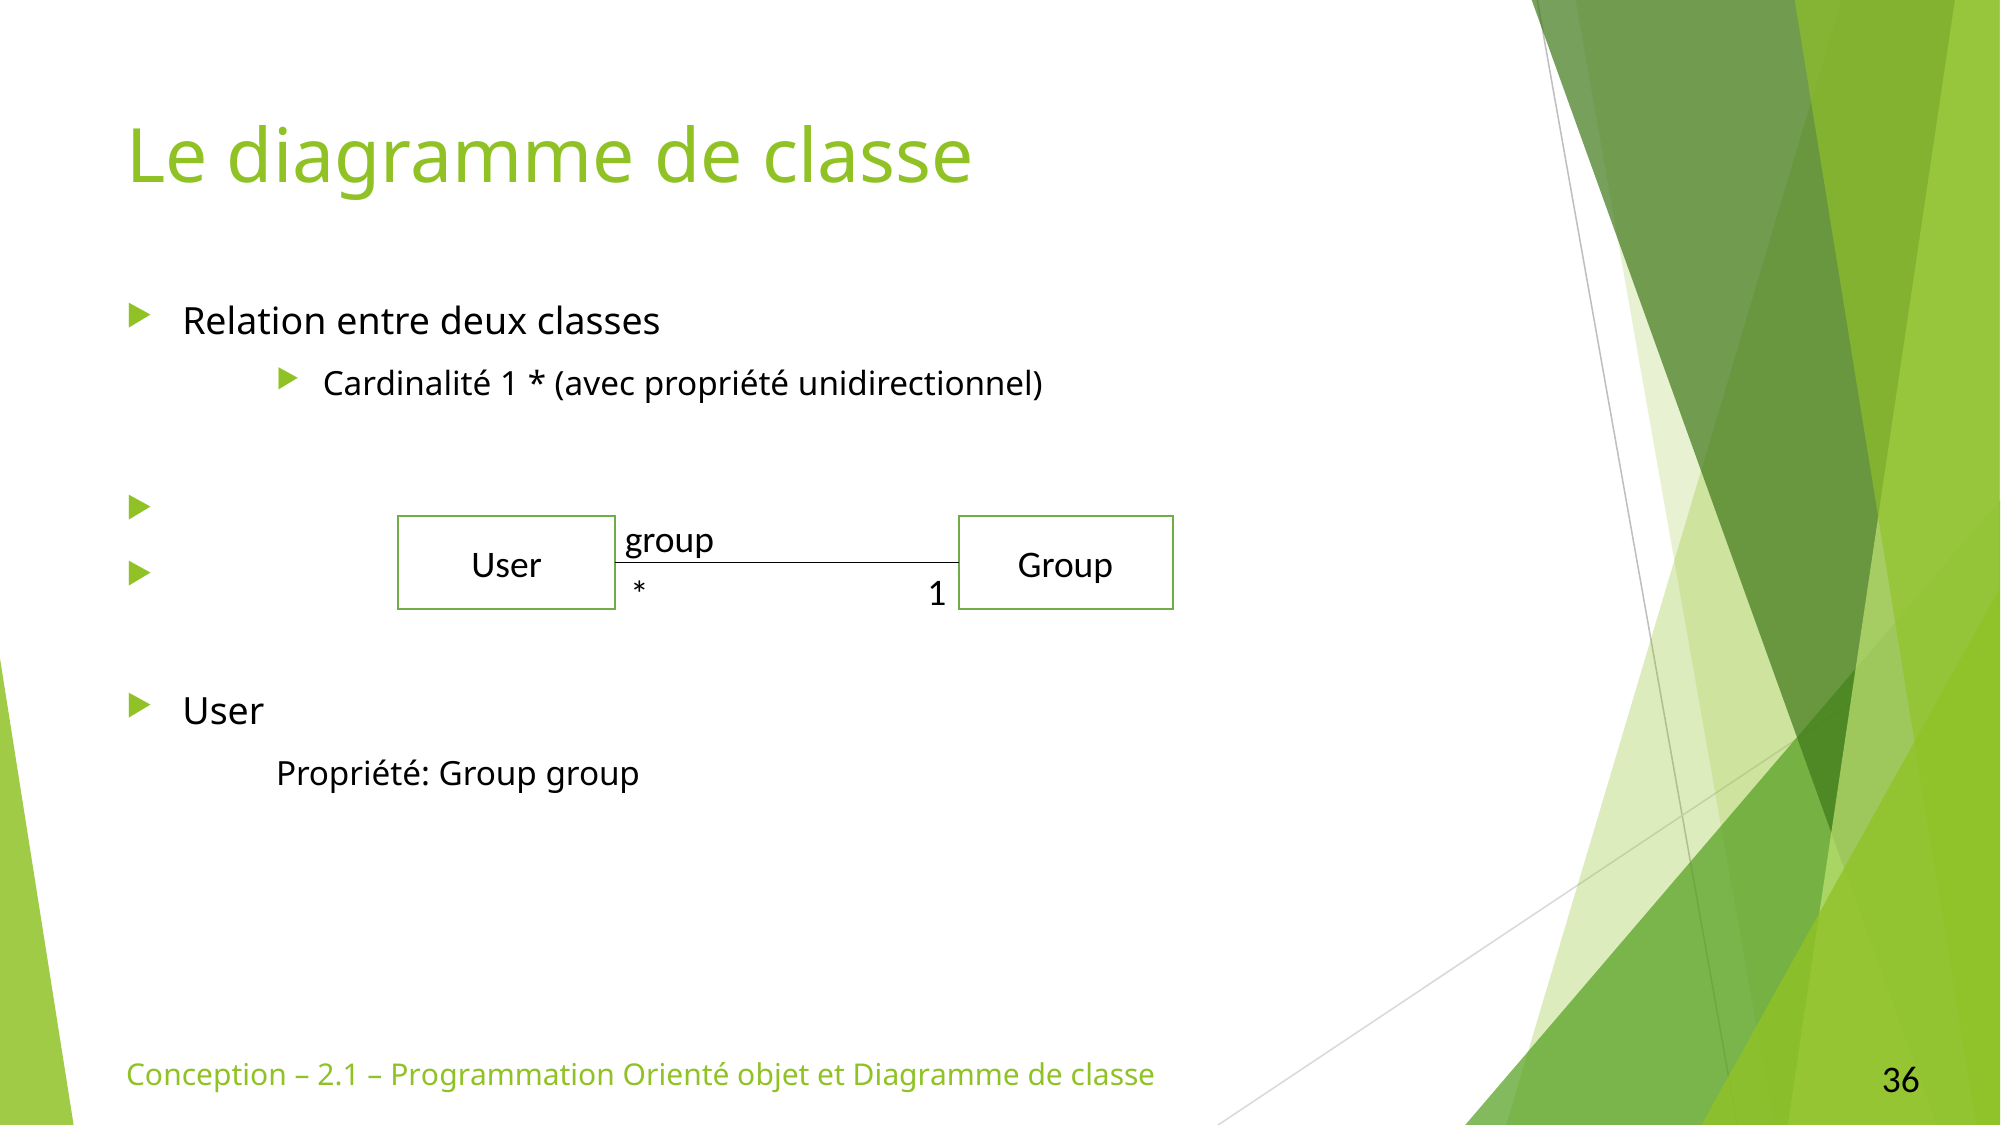

# Le diagramme de classe
Relation entre deux classes
Cardinalité 1 * (avec propriété unidirectionnel)
User
Propriété: Group group
group
User
Group
1
*
Conception – 2.1 – Programmation Orienté objet et Diagramme de classe